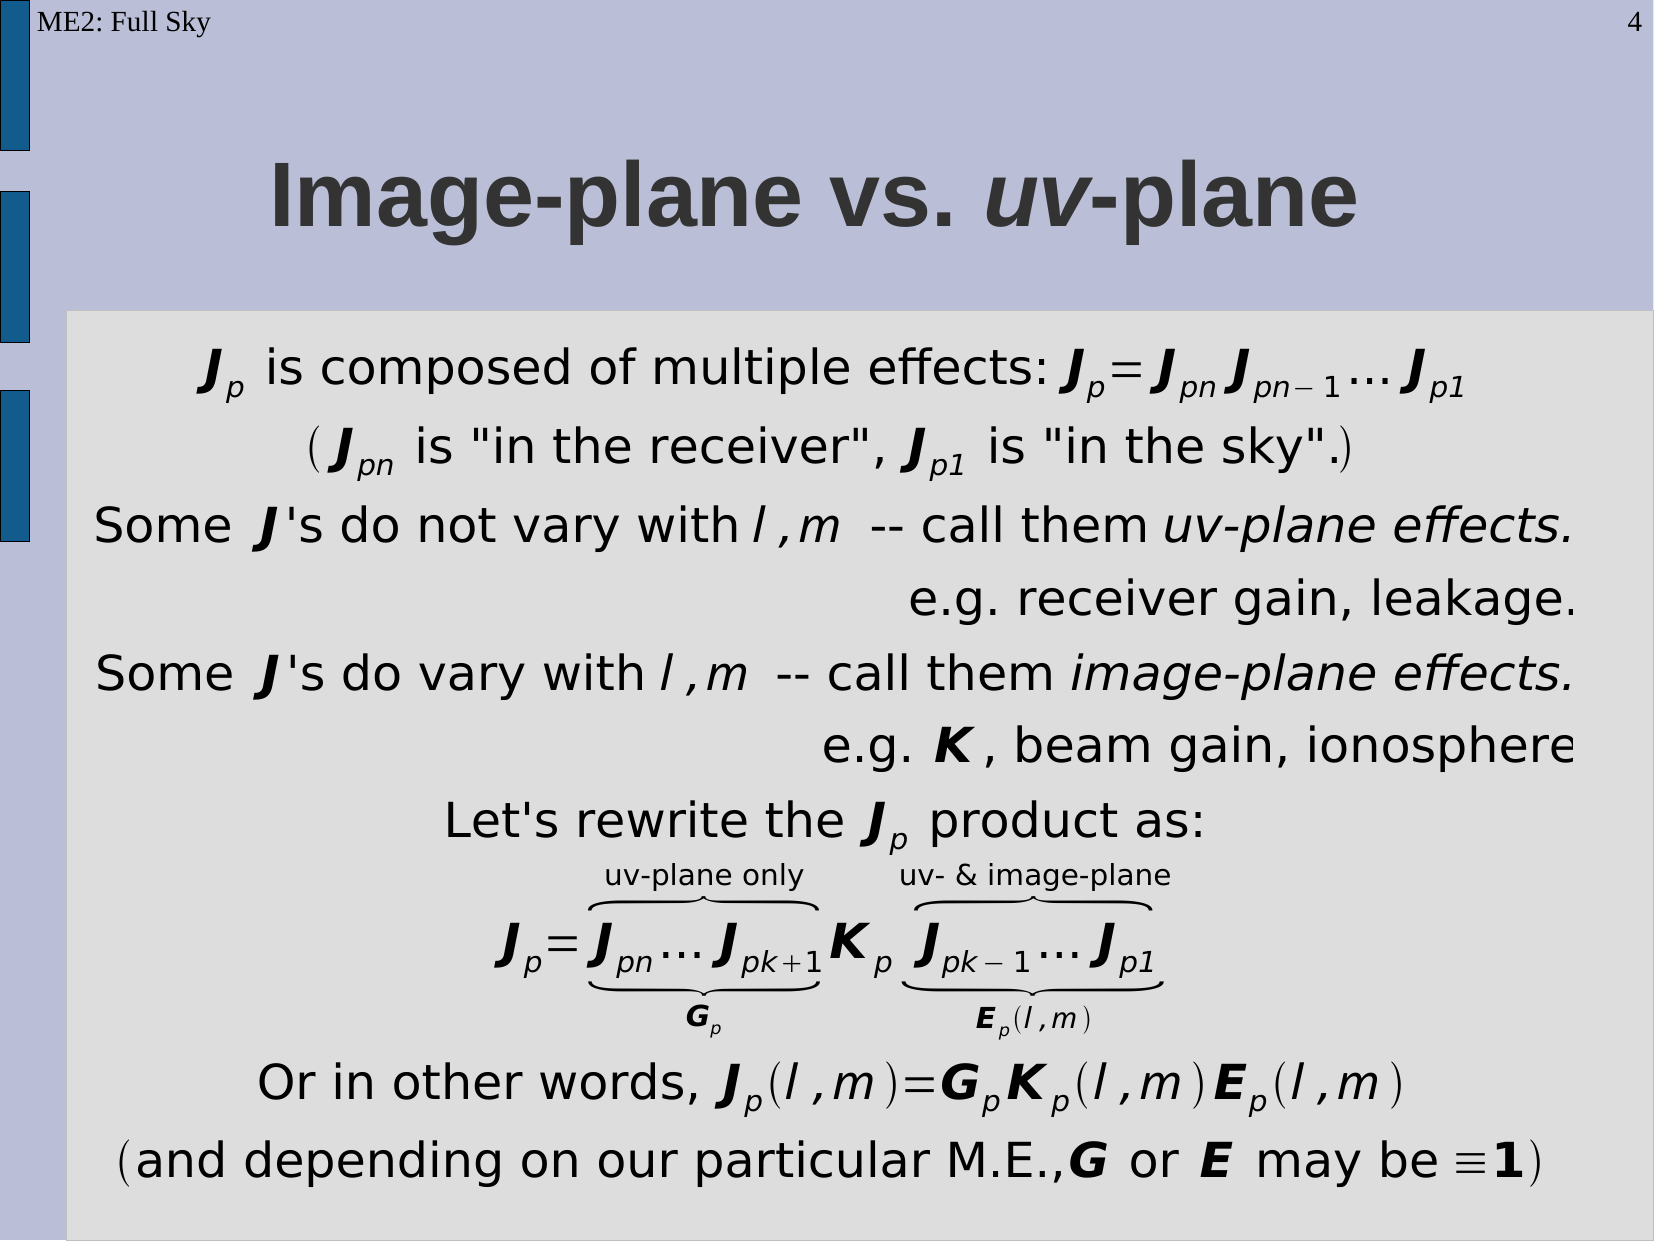

ME2: Full Sky
4
# Image-plane vs. uv-plane